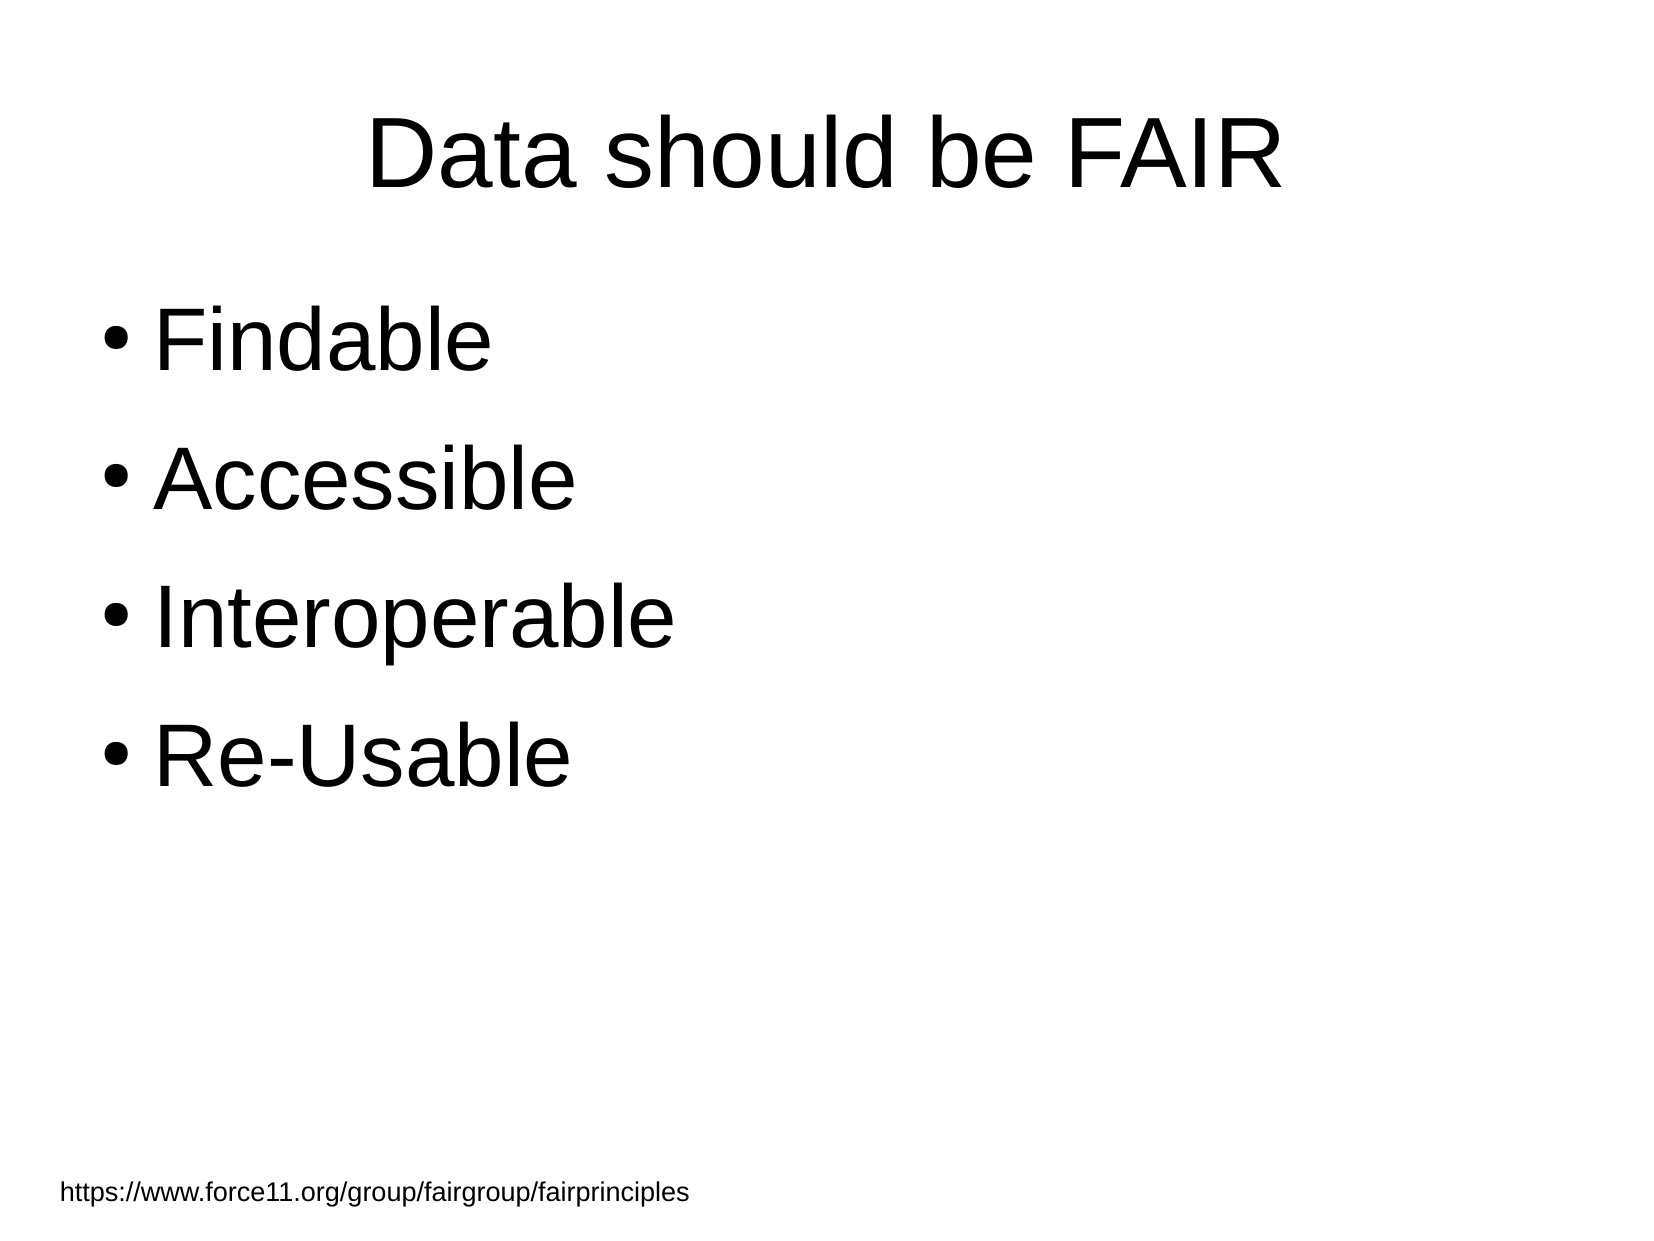

# Data should be FAIR
Findable
Accessible
Interoperable
Re-Usable
https://www.force11.org/group/fairgroup/fairprinciples